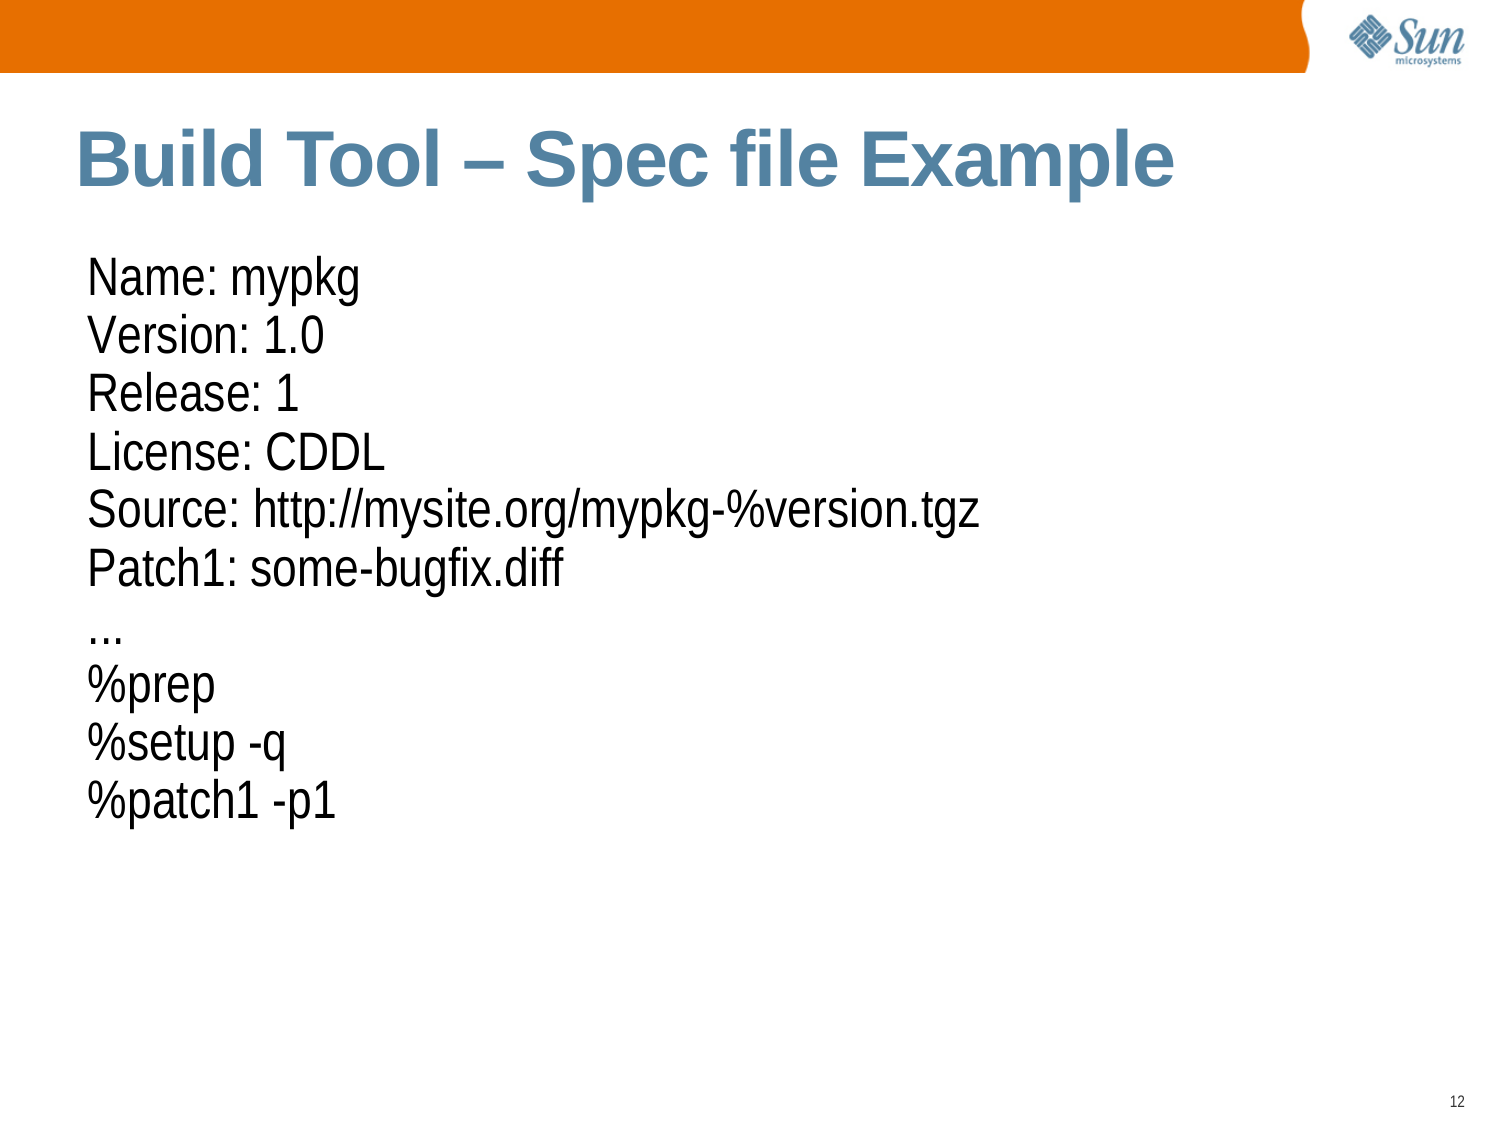

# Build Tool – Spec file Example
Name: mypkg
Version: 1.0
Release: 1
License: CDDL
Source: http://mysite.org/mypkg-%version.tgz
Patch1: some-bugfix.diff
...
%prep
%setup -q
%patch1 -p1